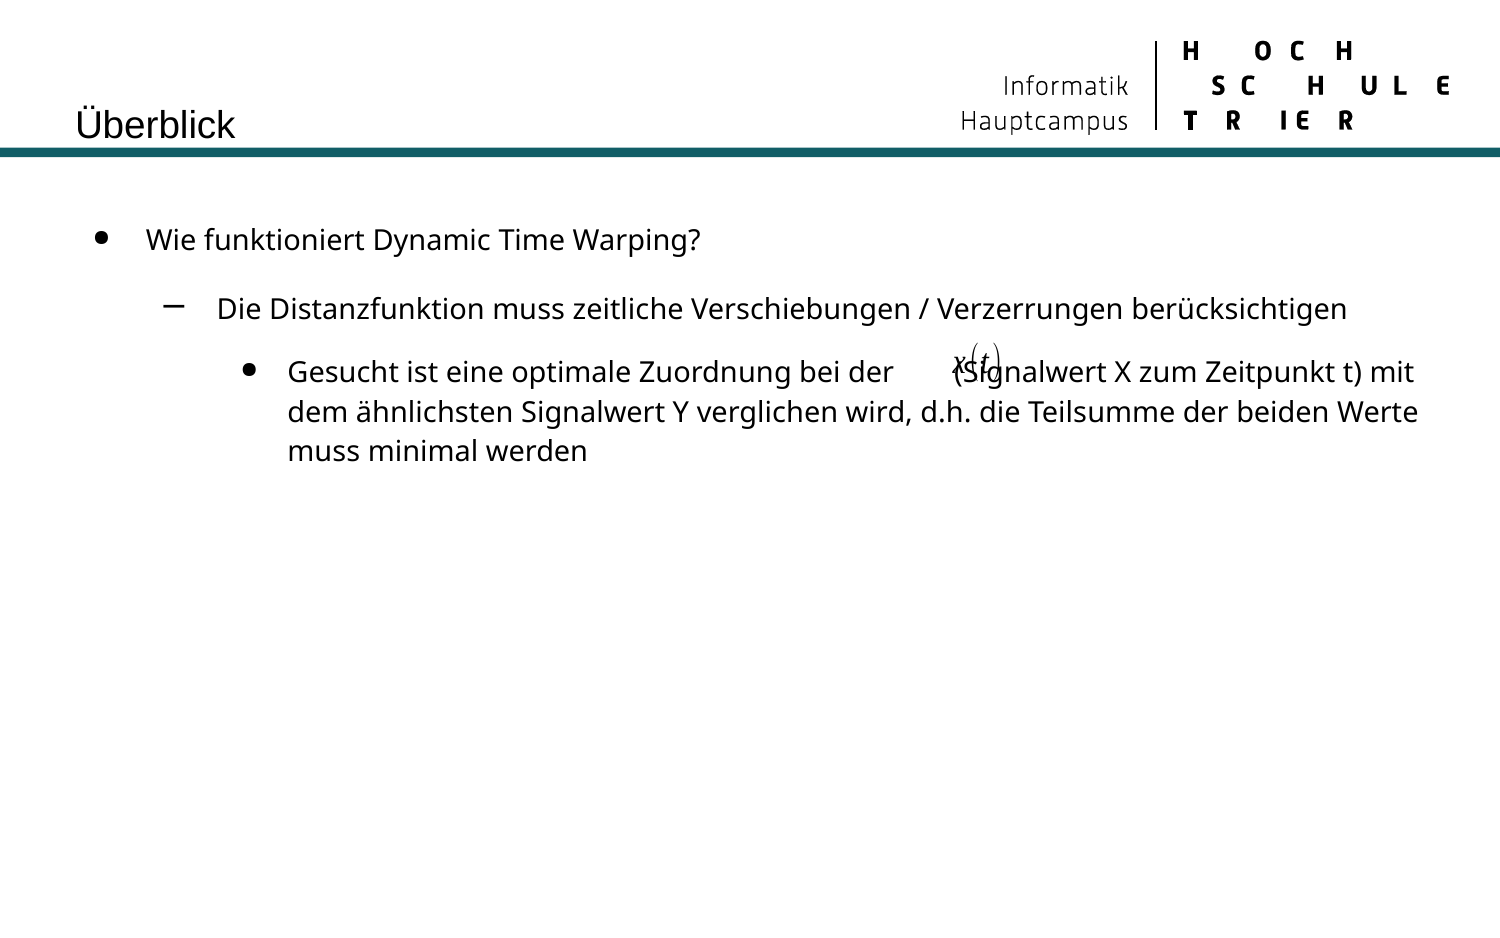

# Überblick
Wie funktioniert Dynamic Time Warping?
Die Distanzfunktion muss zeitliche Verschiebungen / Verzerrungen berücksichtigen
Gesucht ist eine optimale Zuordnung bei der (Signalwert X zum Zeitpunkt t) mit dem ähnlichsten Signalwert Y verglichen wird, d.h. die Teilsumme der beiden Werte muss minimal werden